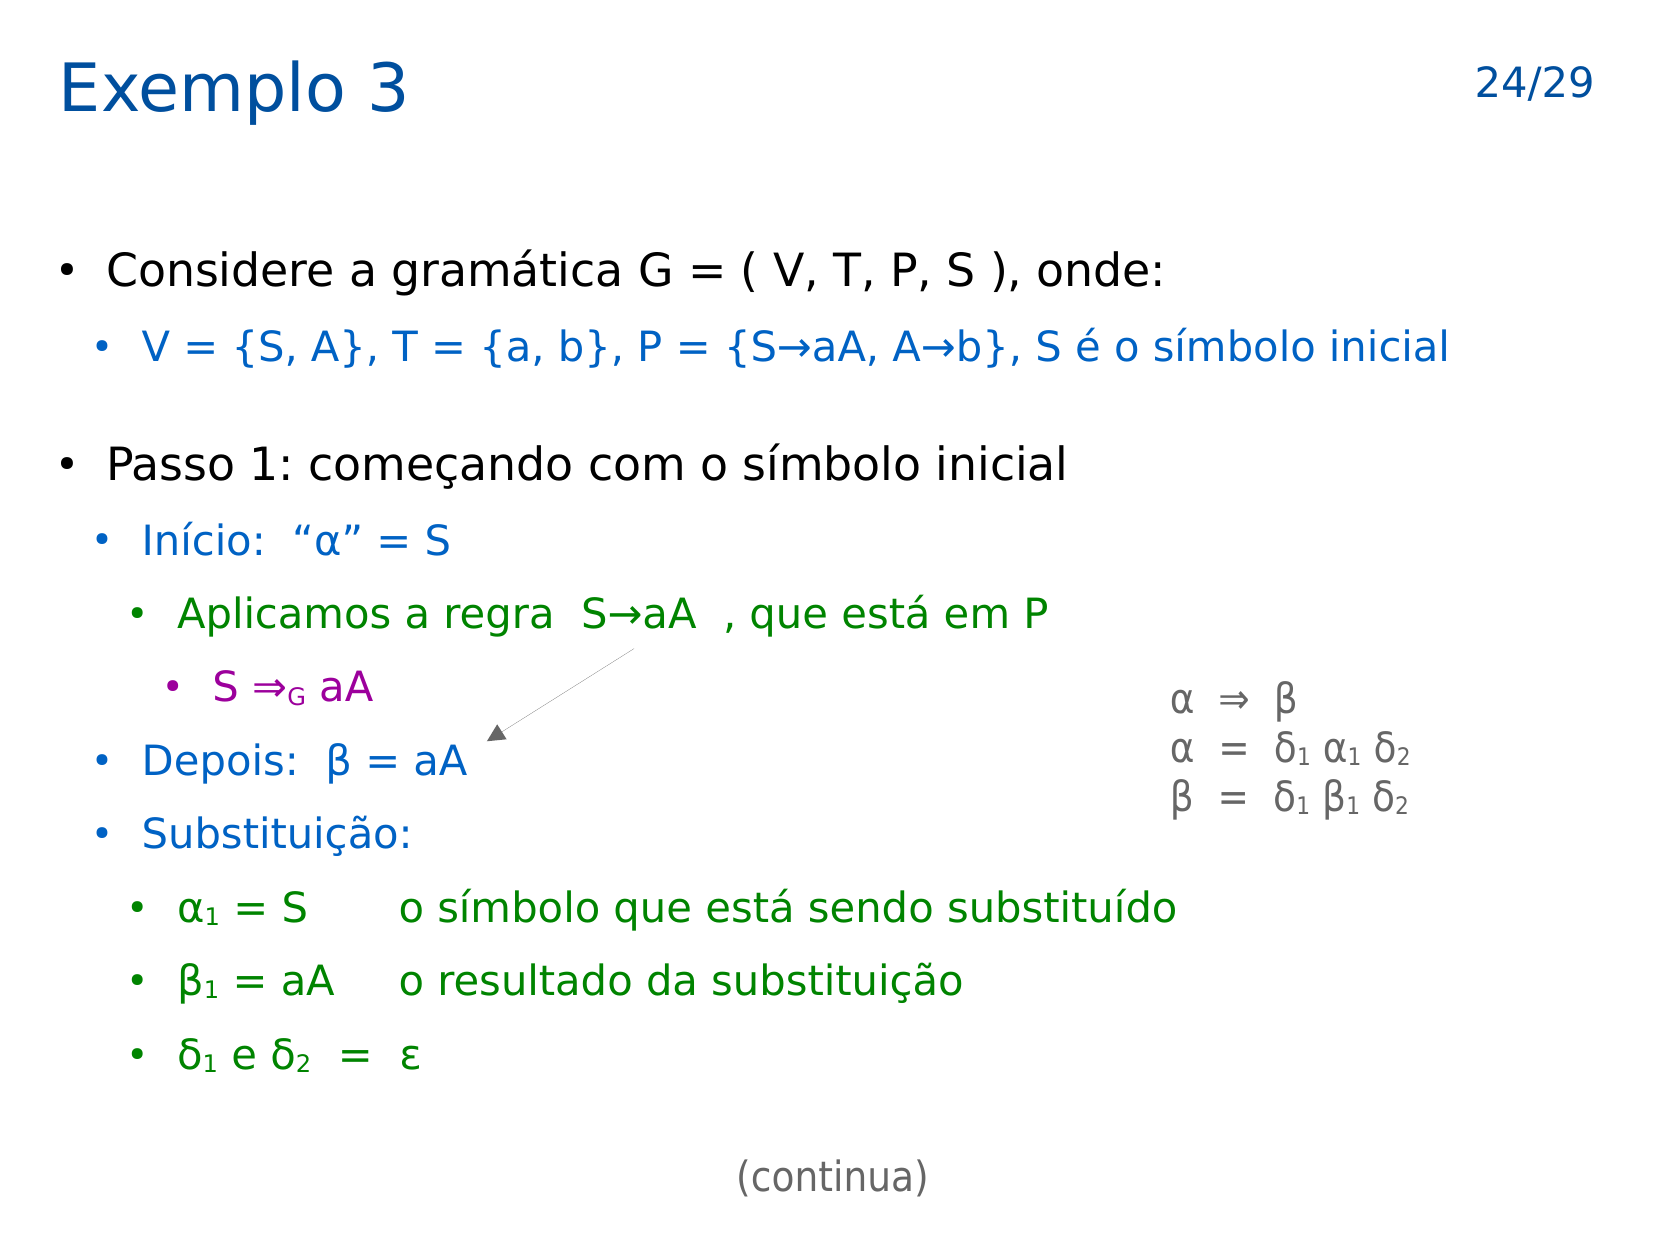

# Exemplo 3
24
Considere a gramática G = ( V, T, P, S ), onde:
V = {S, A}, T = {a, b}, P = {S→aA, A→b}, S é o símbolo inicial
Passo 1: começando com o símbolo inicial
Início: “α” = S
Aplicamos a regra S→aA , que está em P
S ⇒G ​aA
Depois: β = aA
Substituição:
α1​ = S 		o símbolo que está sendo substituído
β1​ = aA 	o resultado da substituição
δ1​ e δ2 = ε
α ⇒ β
α = δ1 α1 δ2
β = δ1 β1 δ2
(continua)